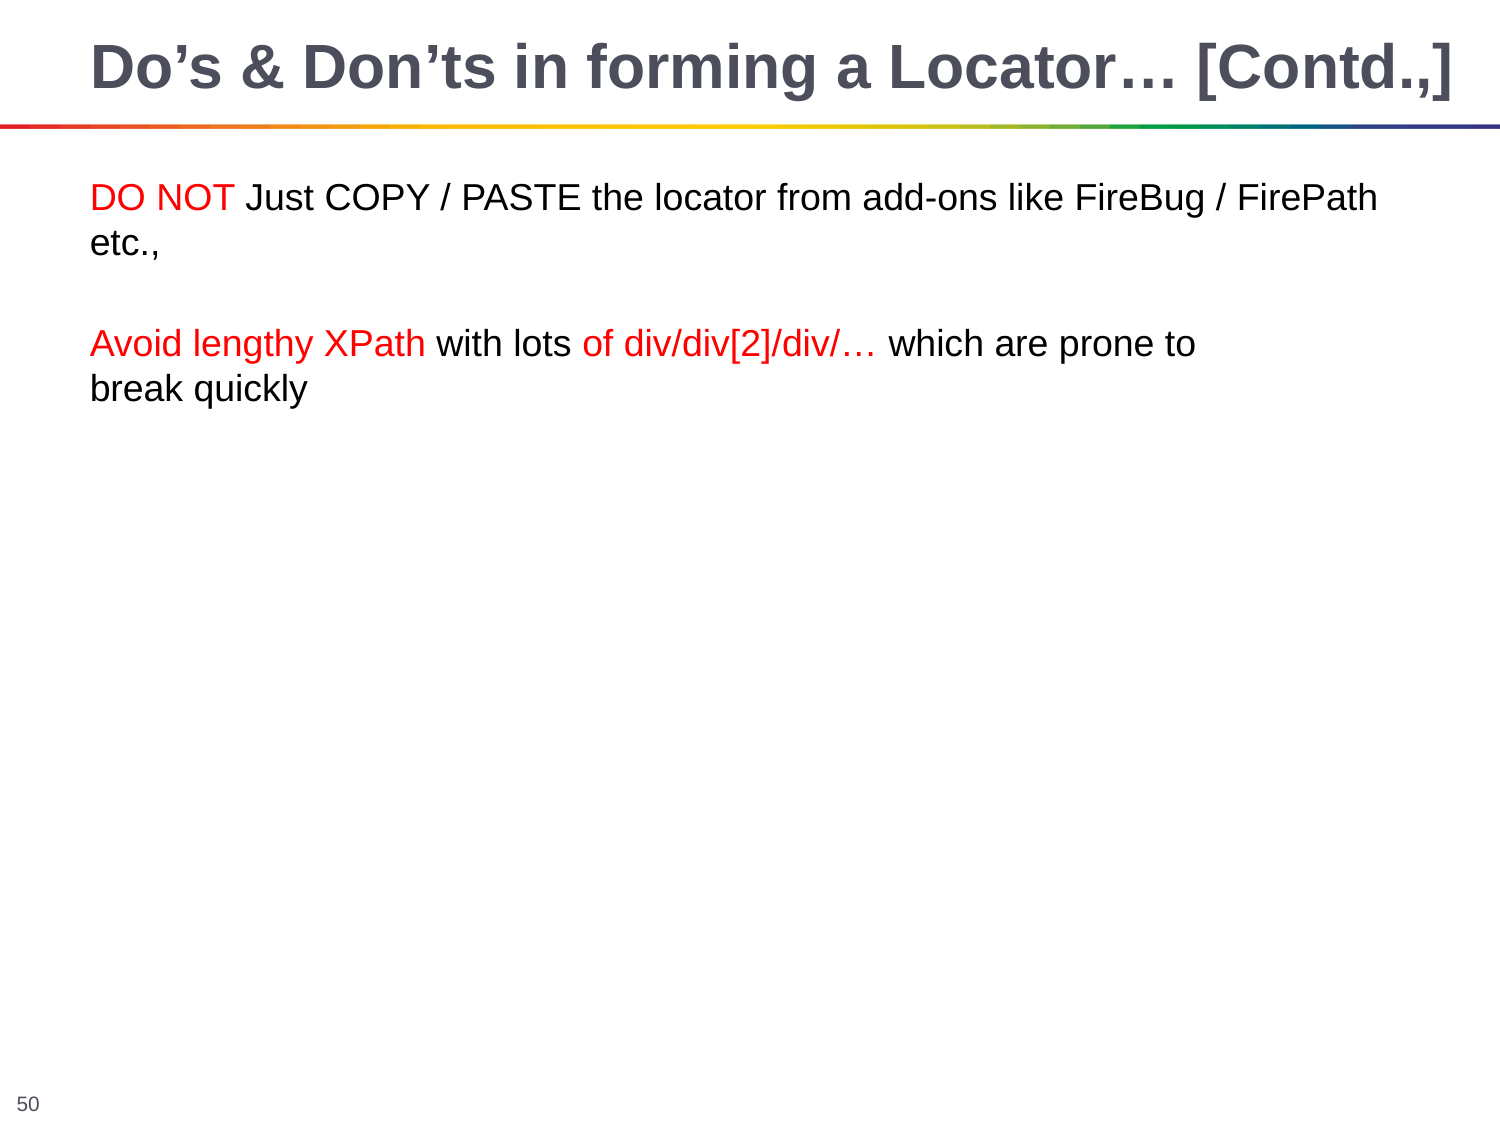

# Do’s & Don’ts in forming a Locator… [Contd.,]
DO NOT Just COPY / PASTE the locator from add-ons like FireBug / FirePath etc.,
Avoid lengthy XPath with lots of div/div[2]/div/… which are prone to break quickly